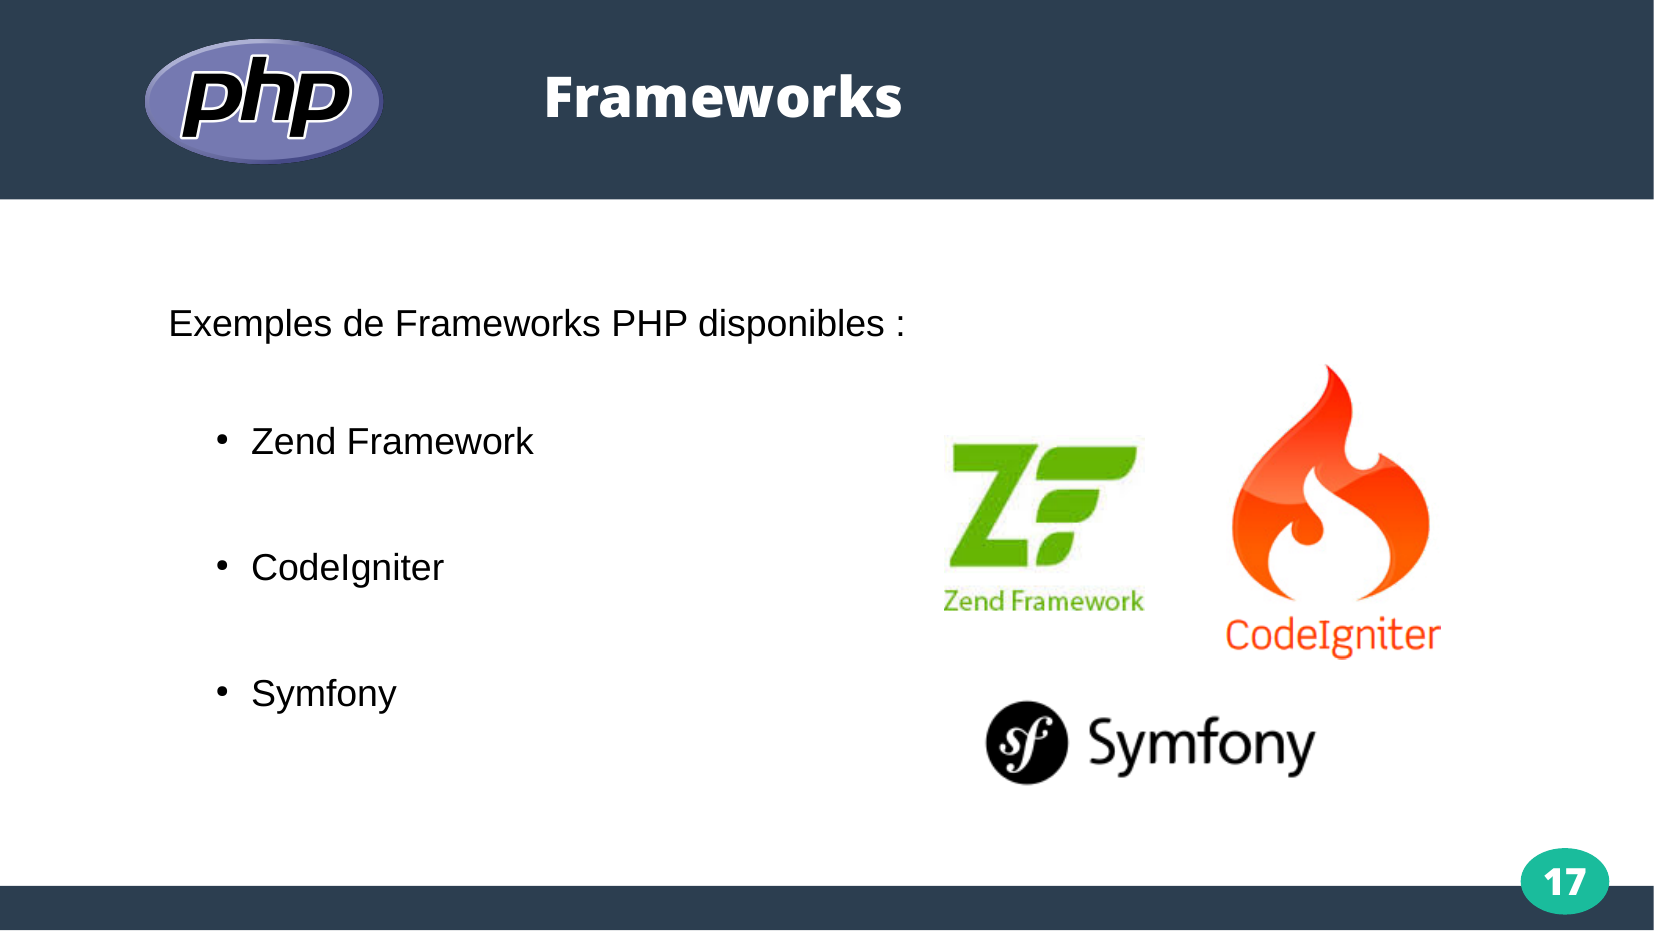

# Frameworks
Exemples de Frameworks PHP disponibles :
Zend Framework
CodeIgniter
Symfony
17